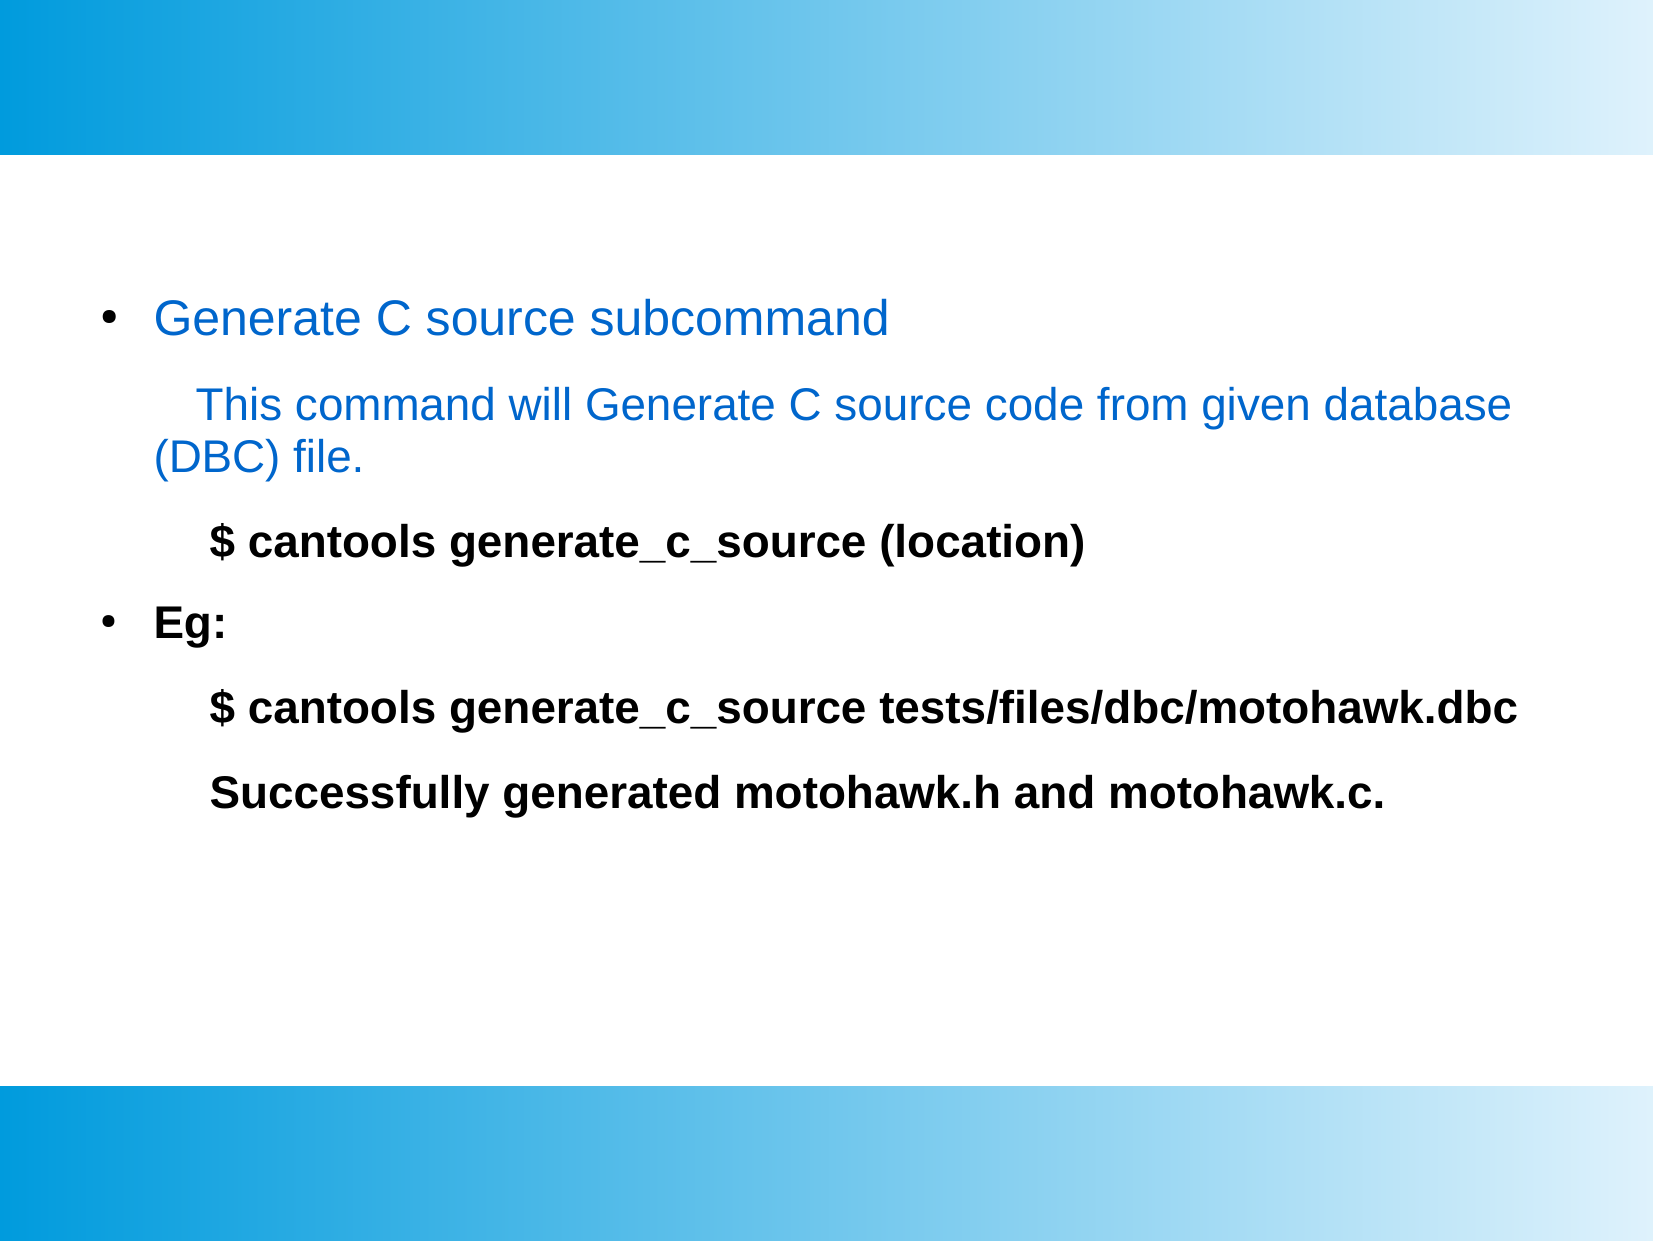

#
Generate C source subcommand
 This command will Generate C source code from given database (DBC) file.
 $ cantools generate_c_source (location)
Eg:
 $ cantools generate_c_source tests/files/dbc/motohawk.dbc
 Successfully generated motohawk.h and motohawk.c.